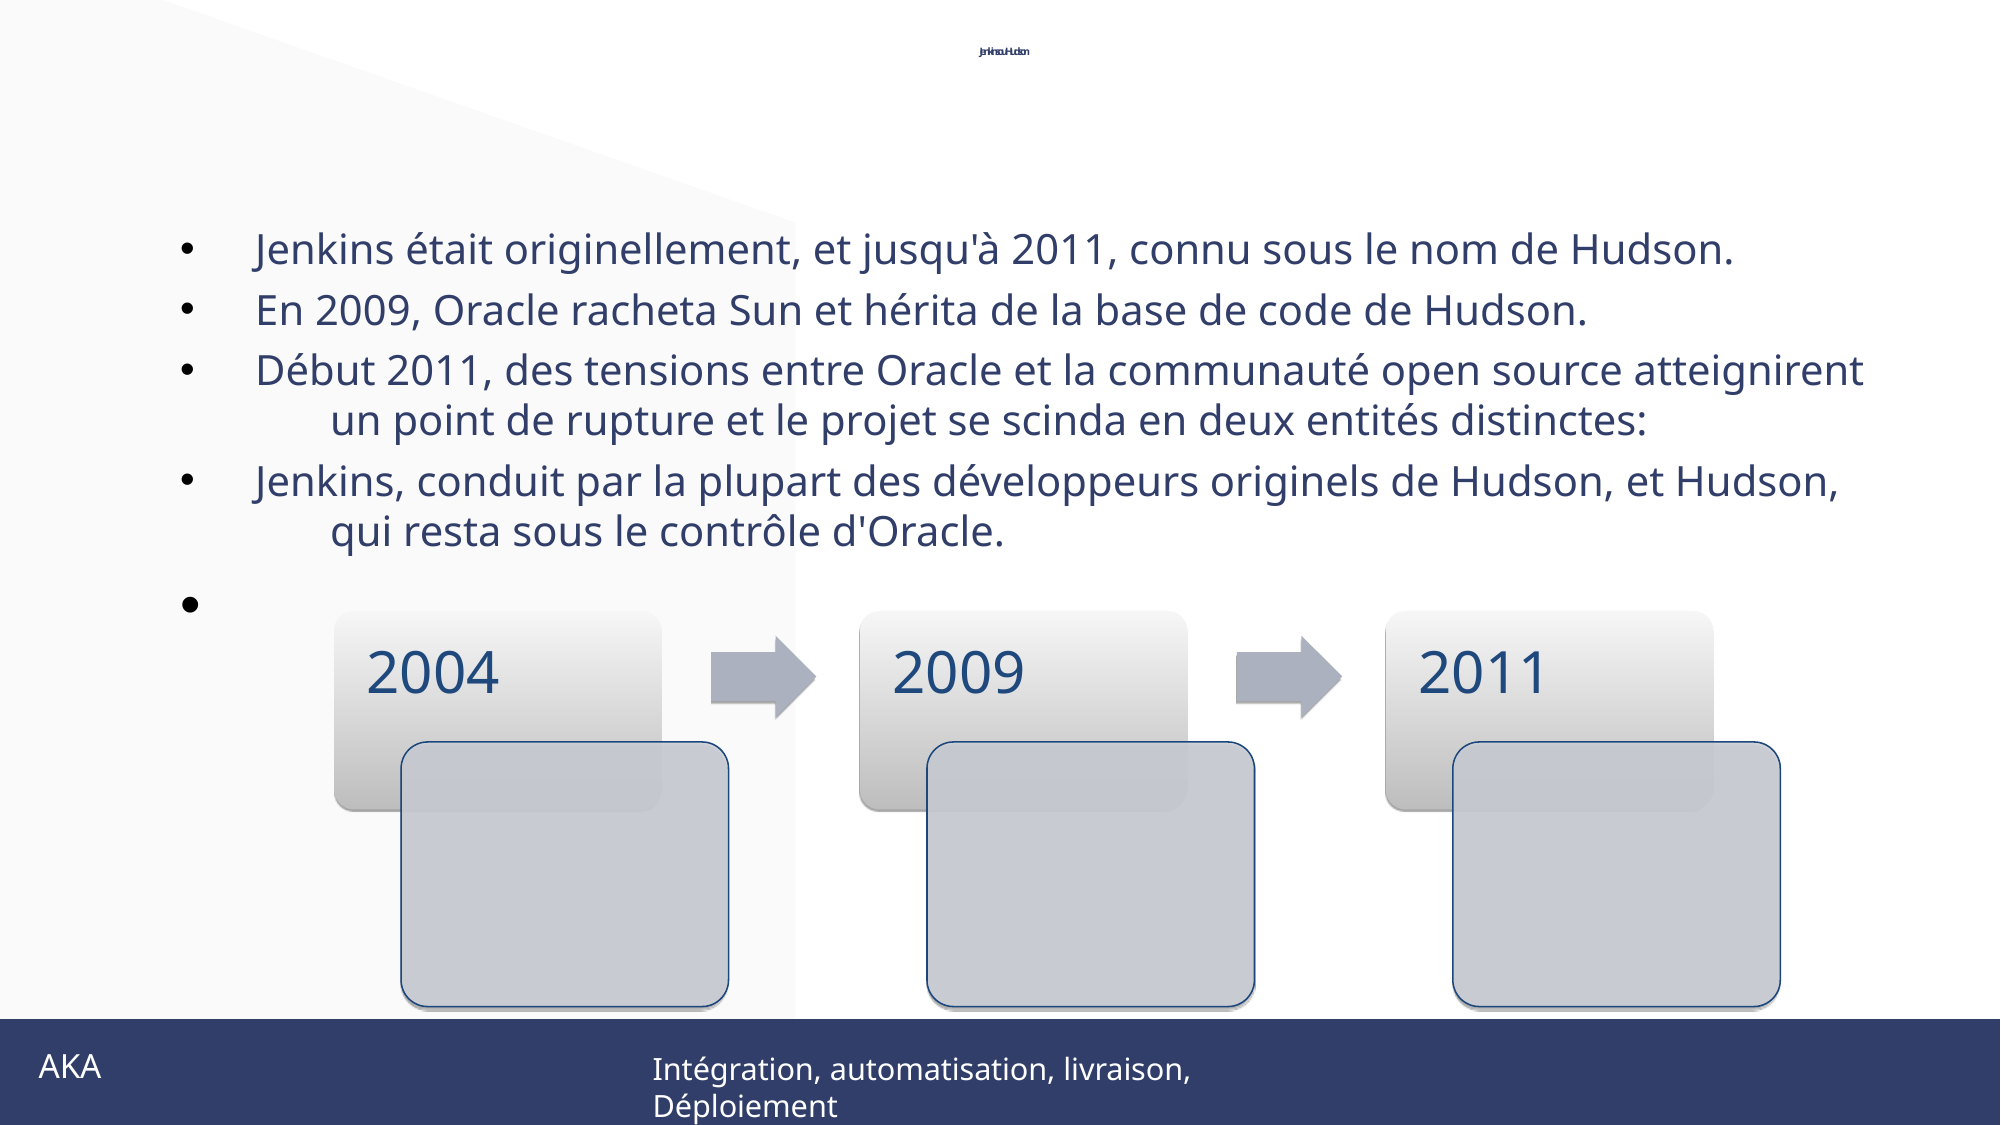

Jenkins ou Hudson
# Jenkins était originellement, et jusqu'à 2011, connu sous le nom de Hudson.
En 2009, Oracle racheta Sun et hérita de la base de code de Hudson.
Début 2011, des tensions entre Oracle et la communauté open source atteignirent un point de rupture et le projet se scinda en deux entités distinctes:
Jenkins, conduit par la plupart des développeurs originels de Hudson, et Hudson, qui resta sous le contrôle d'Oracle.
2004
2009
2011